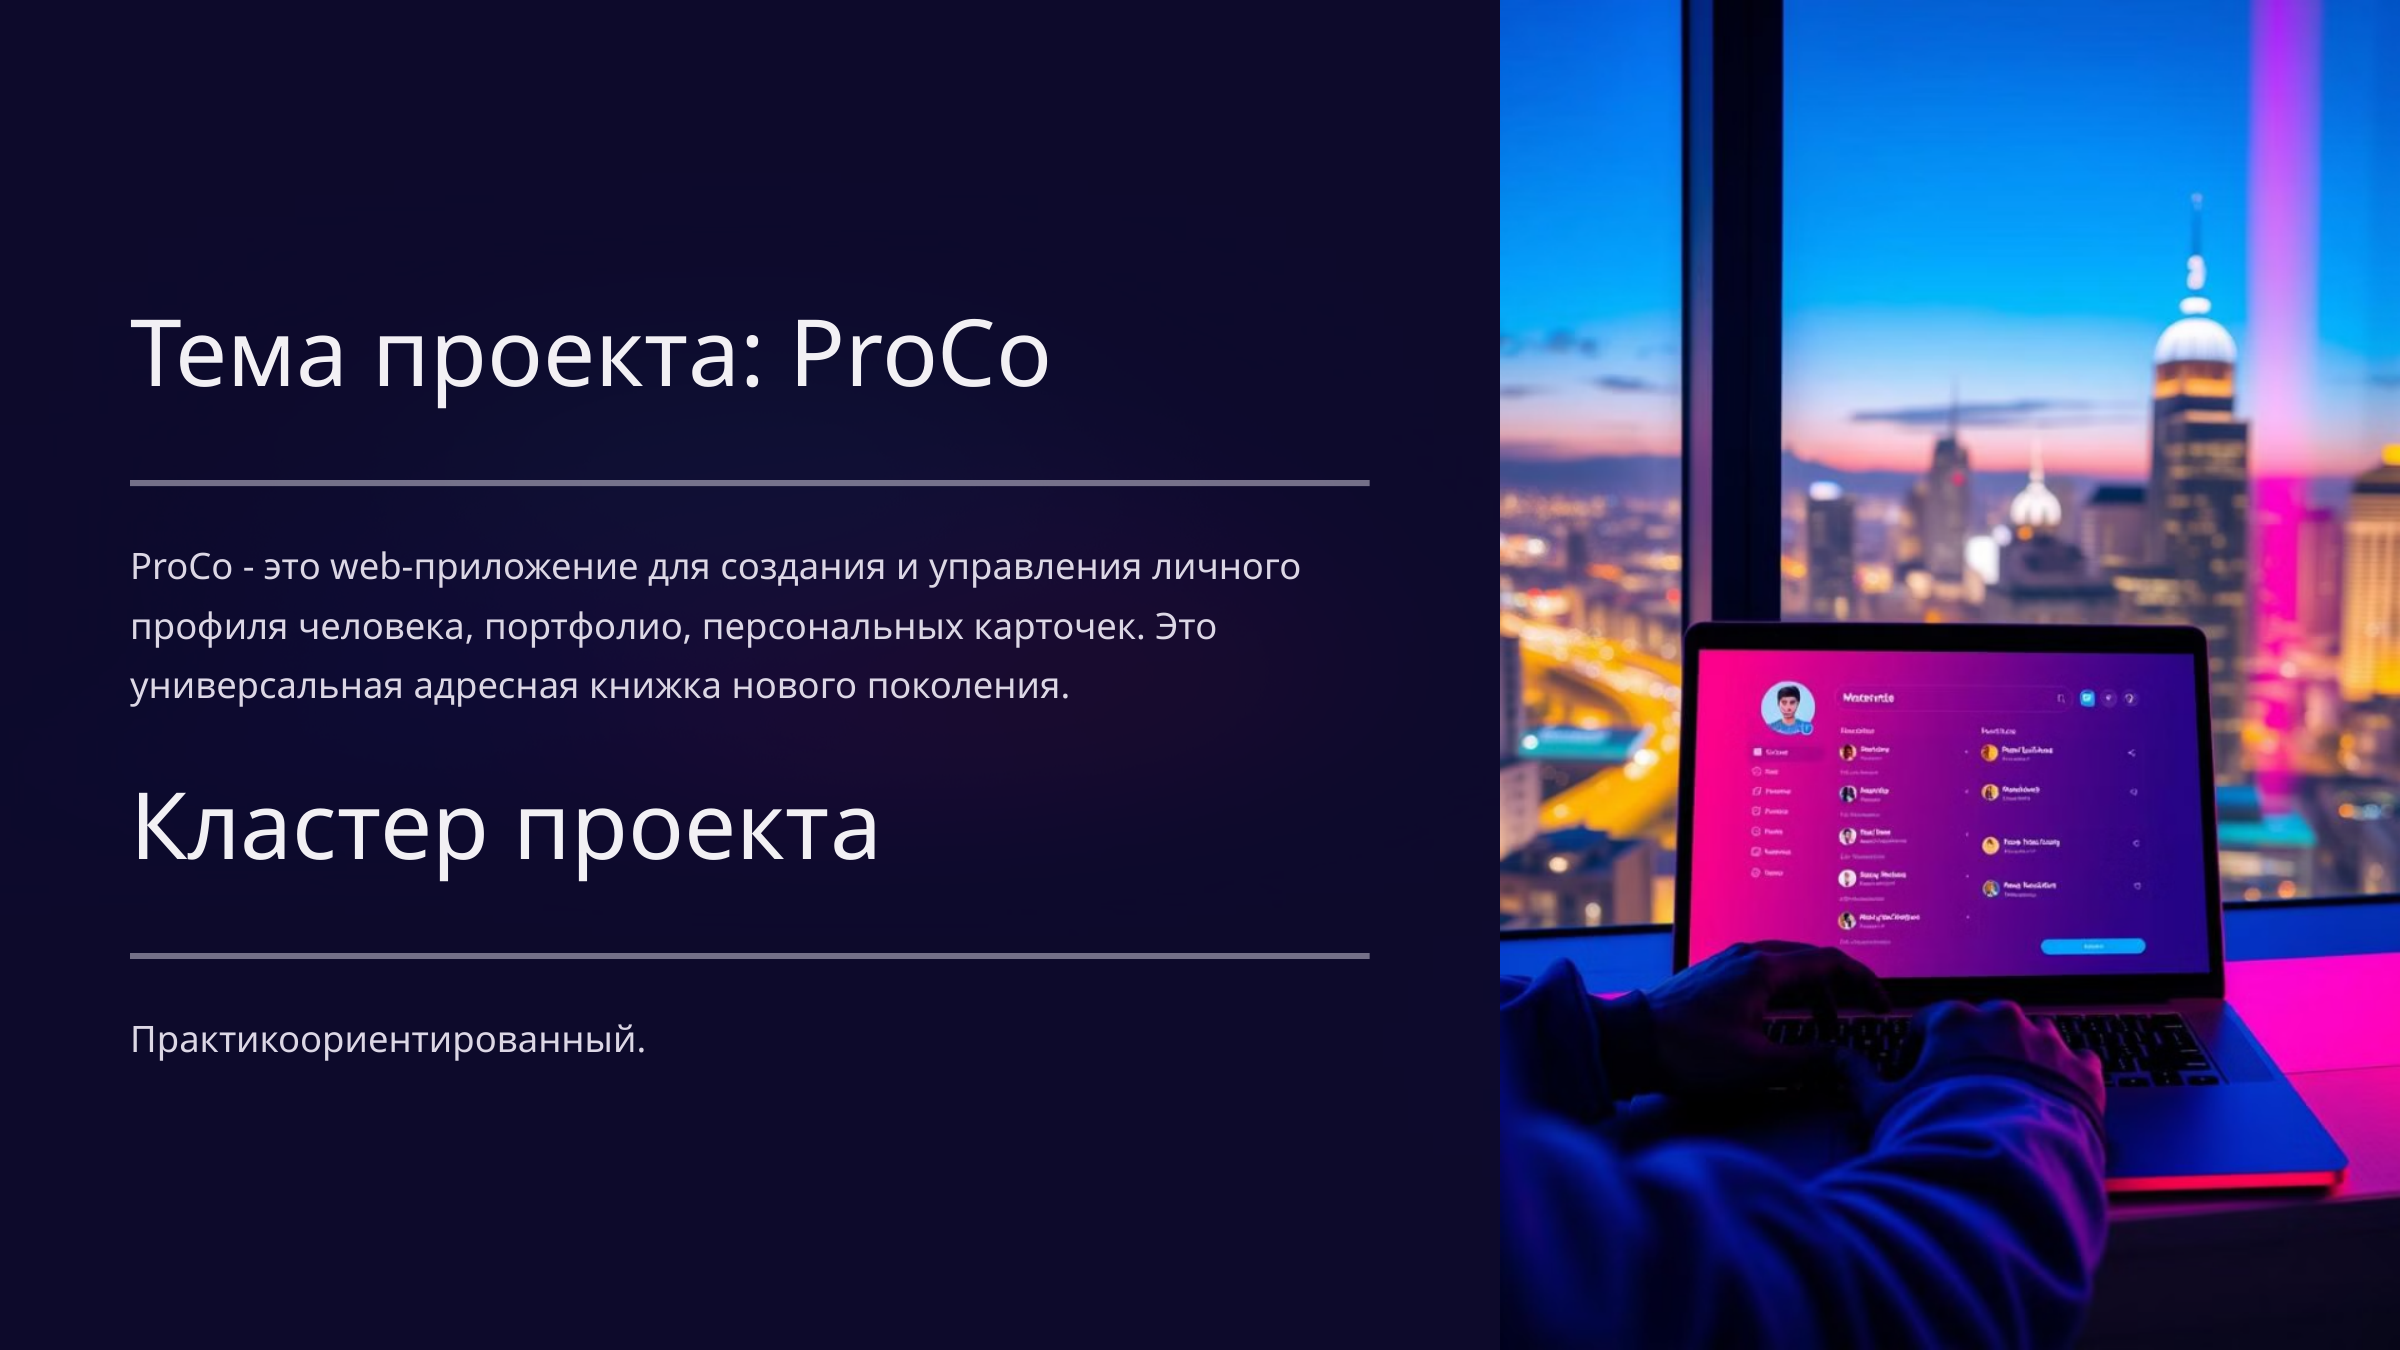

Тема проекта: ProCo
ProCo - это web-приложение для создания и управления личного профиля человека, портфолио, персональных карточек. Это универсальная адресная книжка нового поколения.
Кластер проекта
Практикоориентированный.